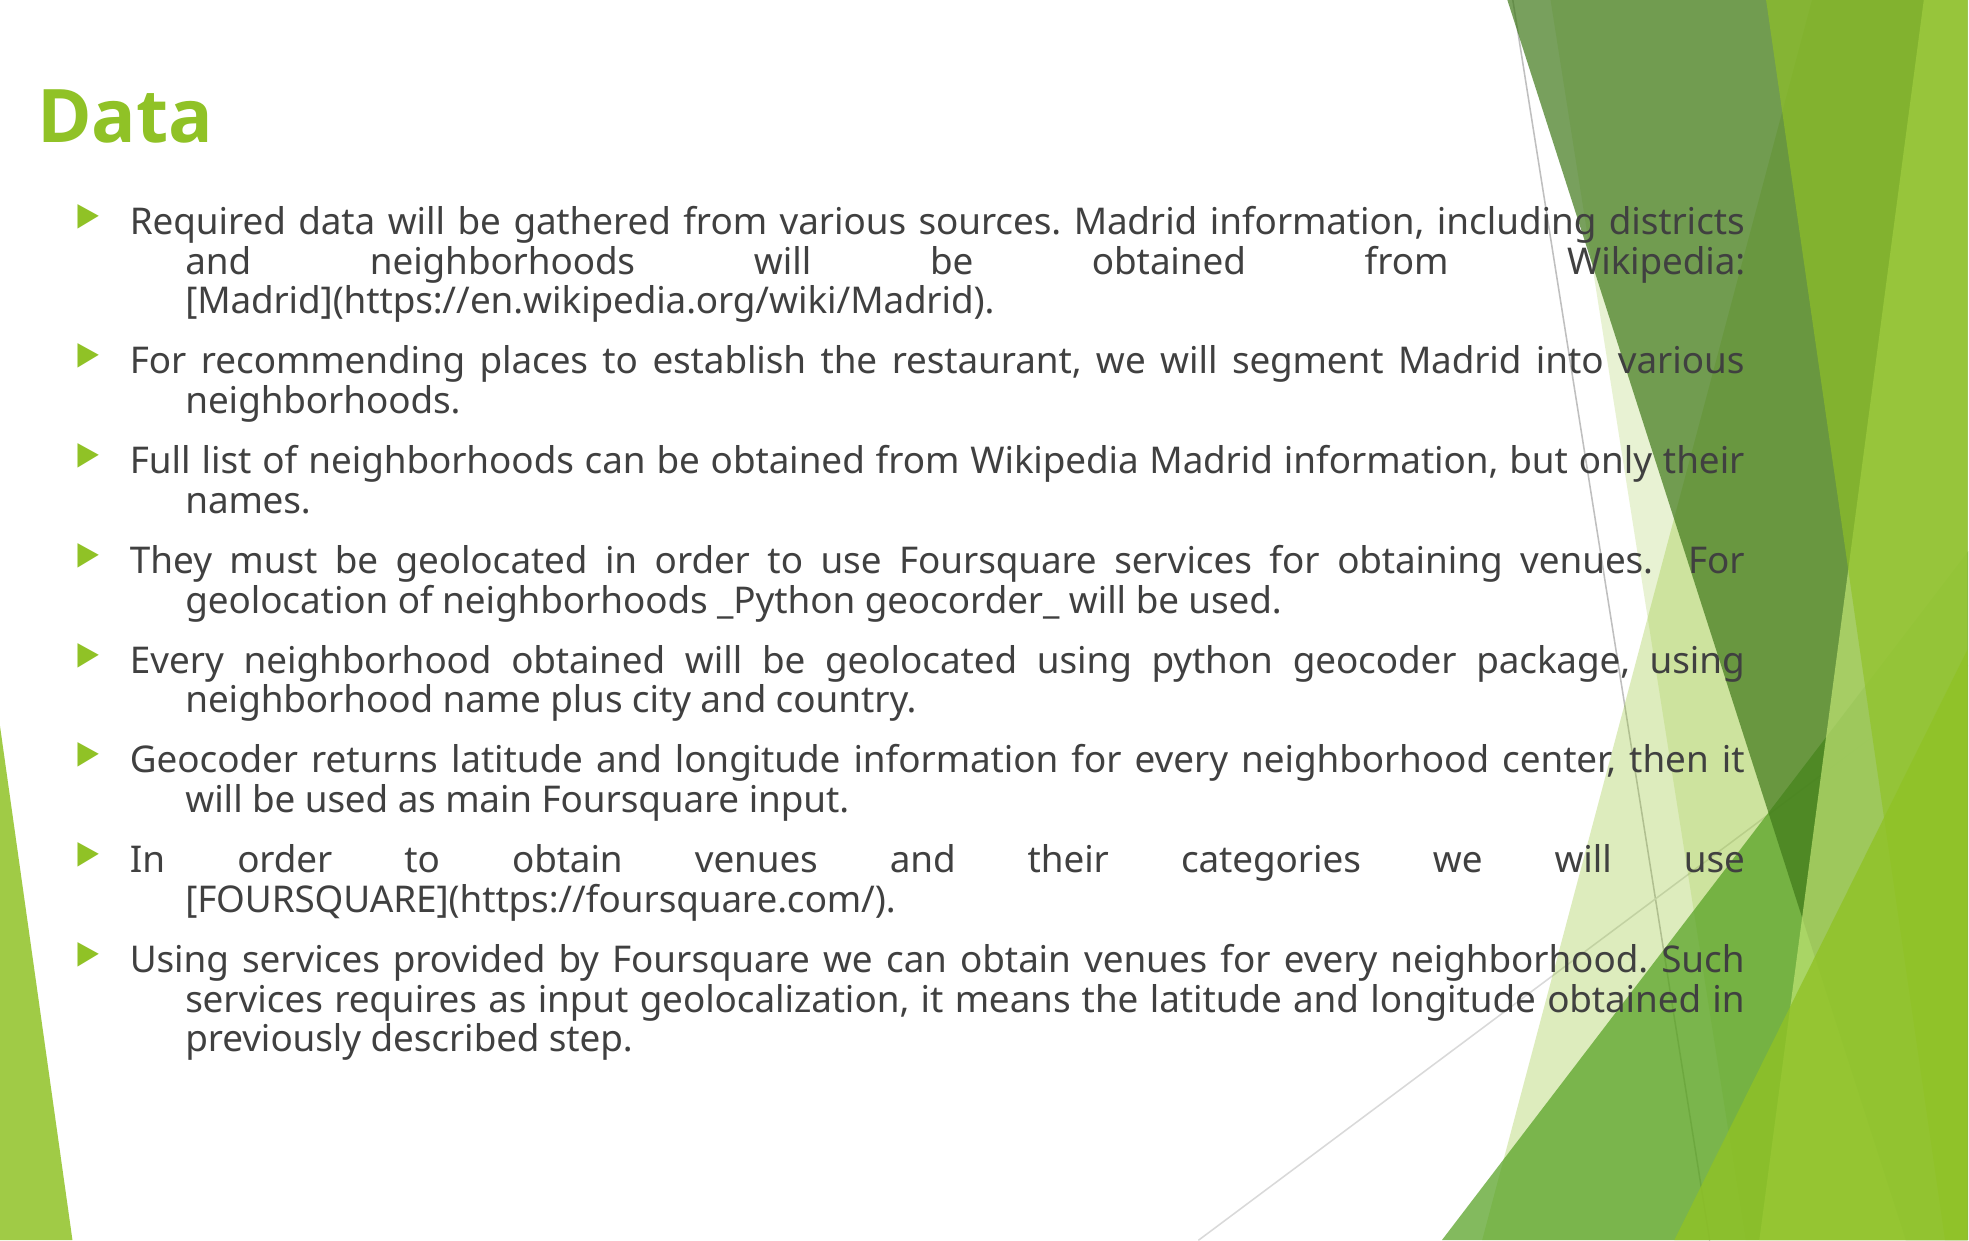

# Data
Required data will be gathered from various sources. Madrid information, including districts and neighborhoods will be obtained from Wikipedia: [Madrid](https://en.wikipedia.org/wiki/Madrid).
For recommending places to establish the restaurant, we will segment Madrid into various neighborhoods.
Full list of neighborhoods can be obtained from Wikipedia Madrid information, but only their names.
They must be geolocated in order to use Foursquare services for obtaining venues. For geolocation of neighborhoods _Python geocorder_ will be used.
Every neighborhood obtained will be geolocated using python geocoder package, using neighborhood name plus city and country.
Geocoder returns latitude and longitude information for every neighborhood center, then it will be used as main Foursquare input.
In order to obtain venues and their categories we will use [FOURSQUARE](https://foursquare.com/).
Using services provided by Foursquare we can obtain venues for every neighborhood. Such services requires as input geolocalization, it means the latitude and longitude obtained in previously described step.